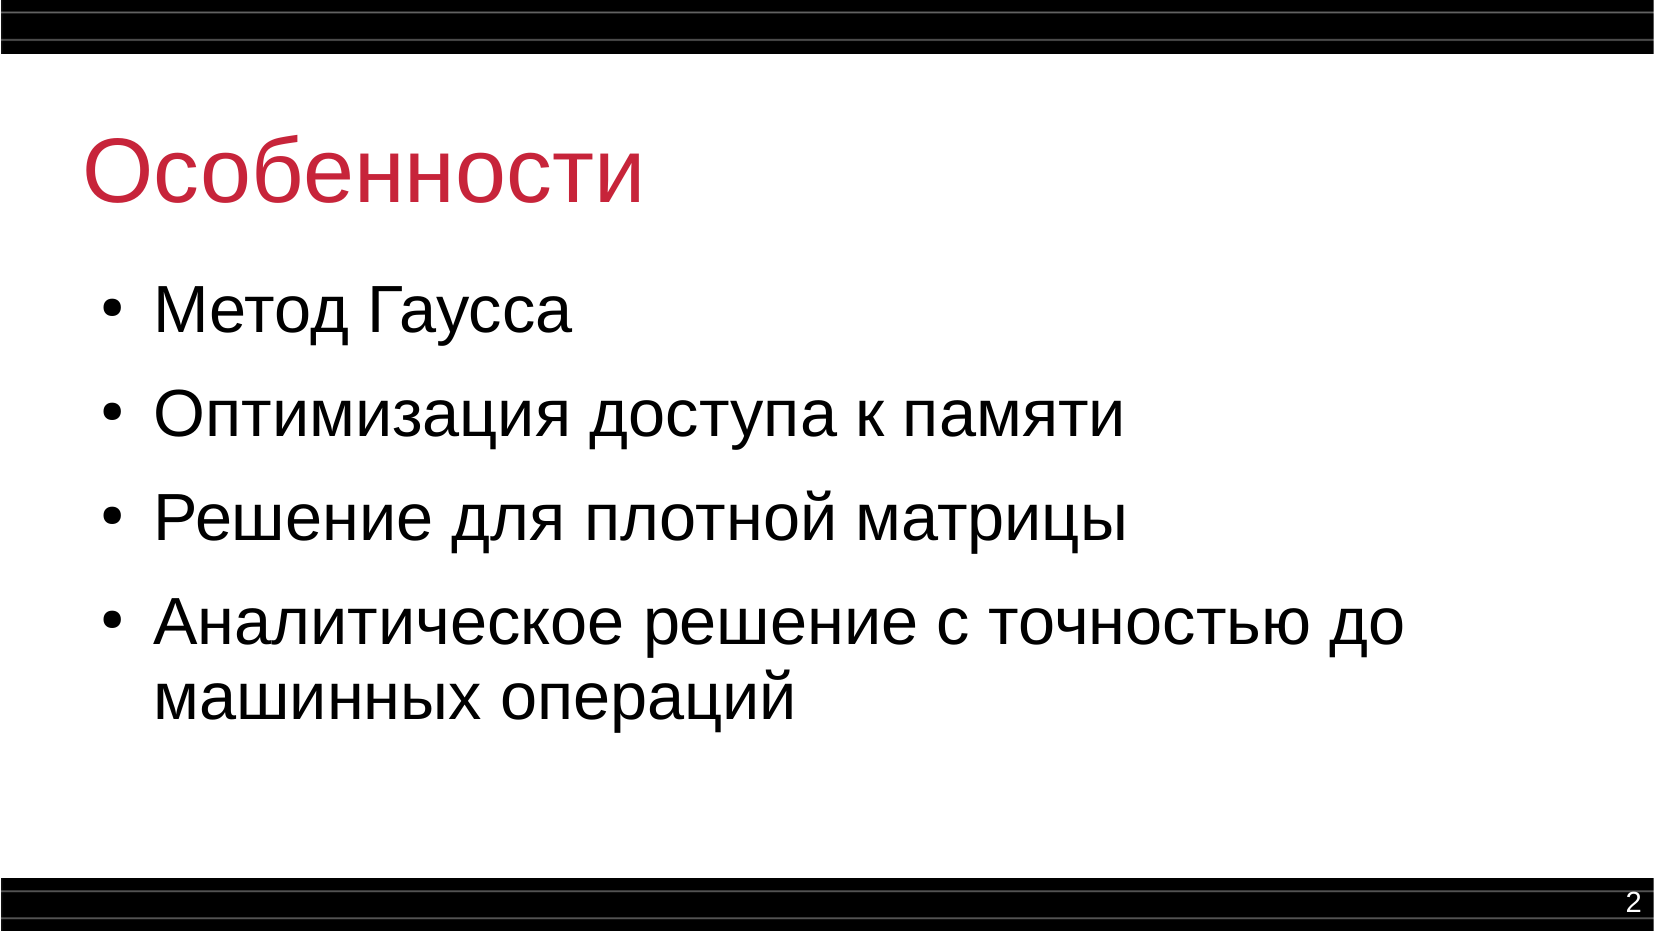

# Особенности
Метод Гаусса
Оптимизация доступа к памяти
Решение для плотной матрицы
Аналитическое решение с точностью до машинных операций